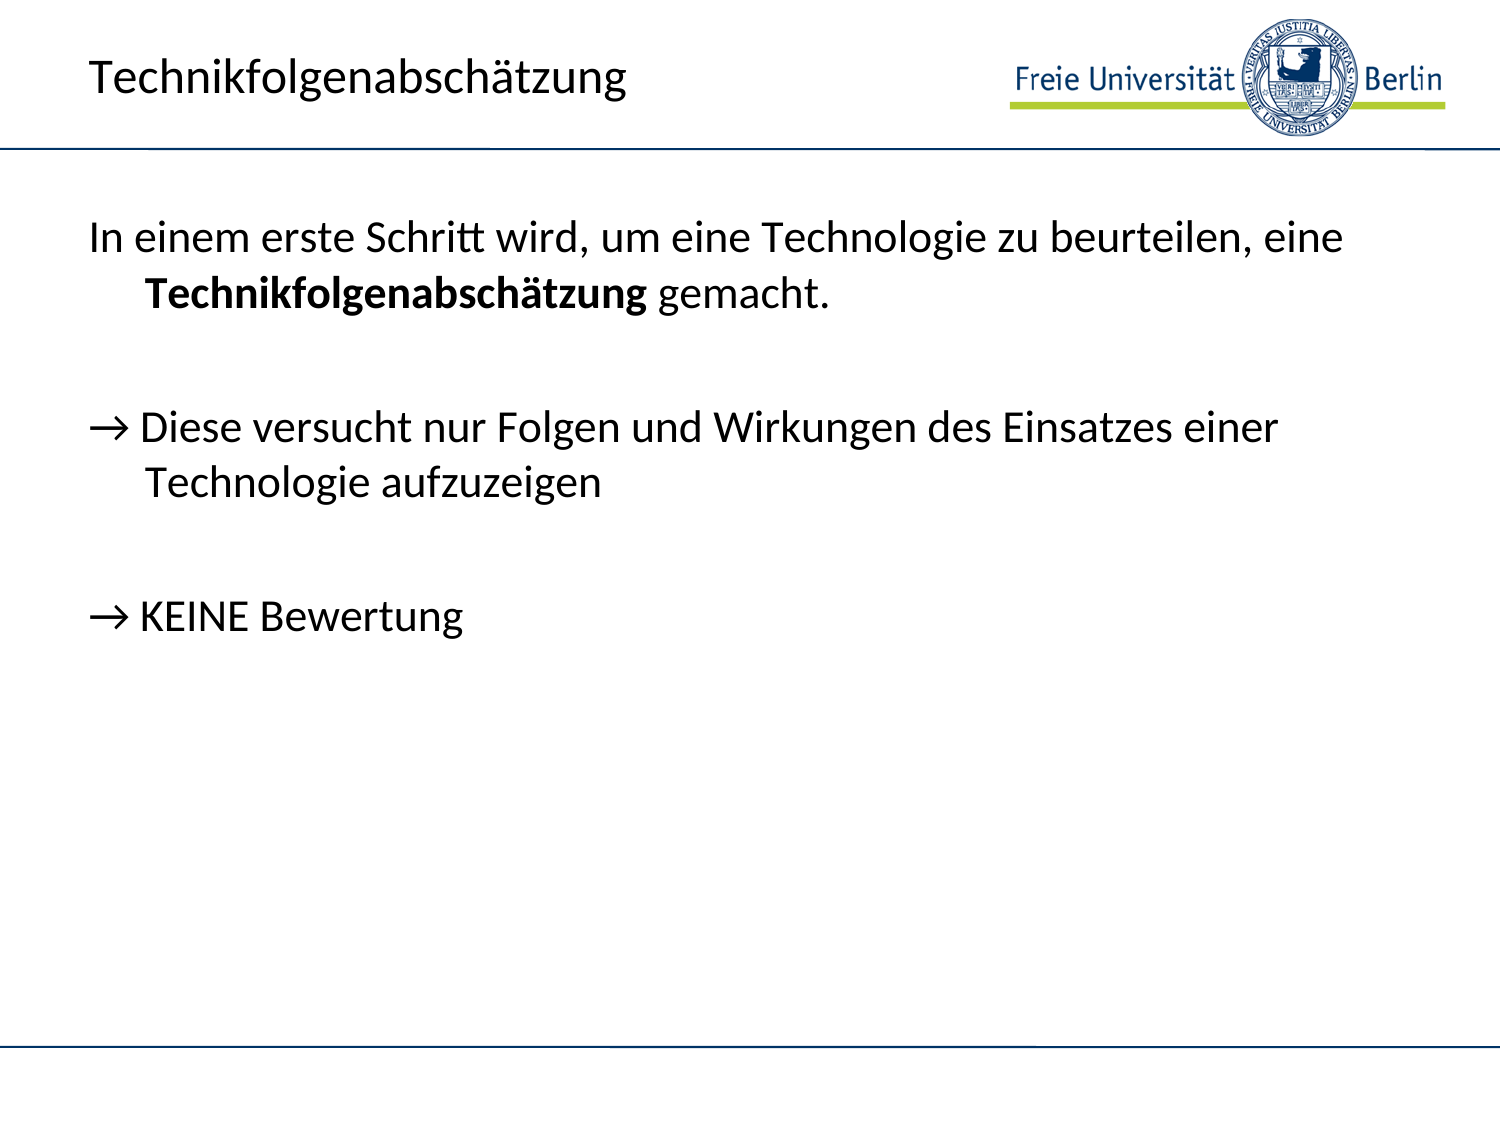

# Technikfolgenabschätzung
In einem erste Schritt wird, um eine Technologie zu beurteilen, eine Technikfolgenabschätzung gemacht.
→ Diese versucht nur Folgen und Wirkungen des Einsatzes einer Technologie aufzuzeigen
→ KEINE Bewertung